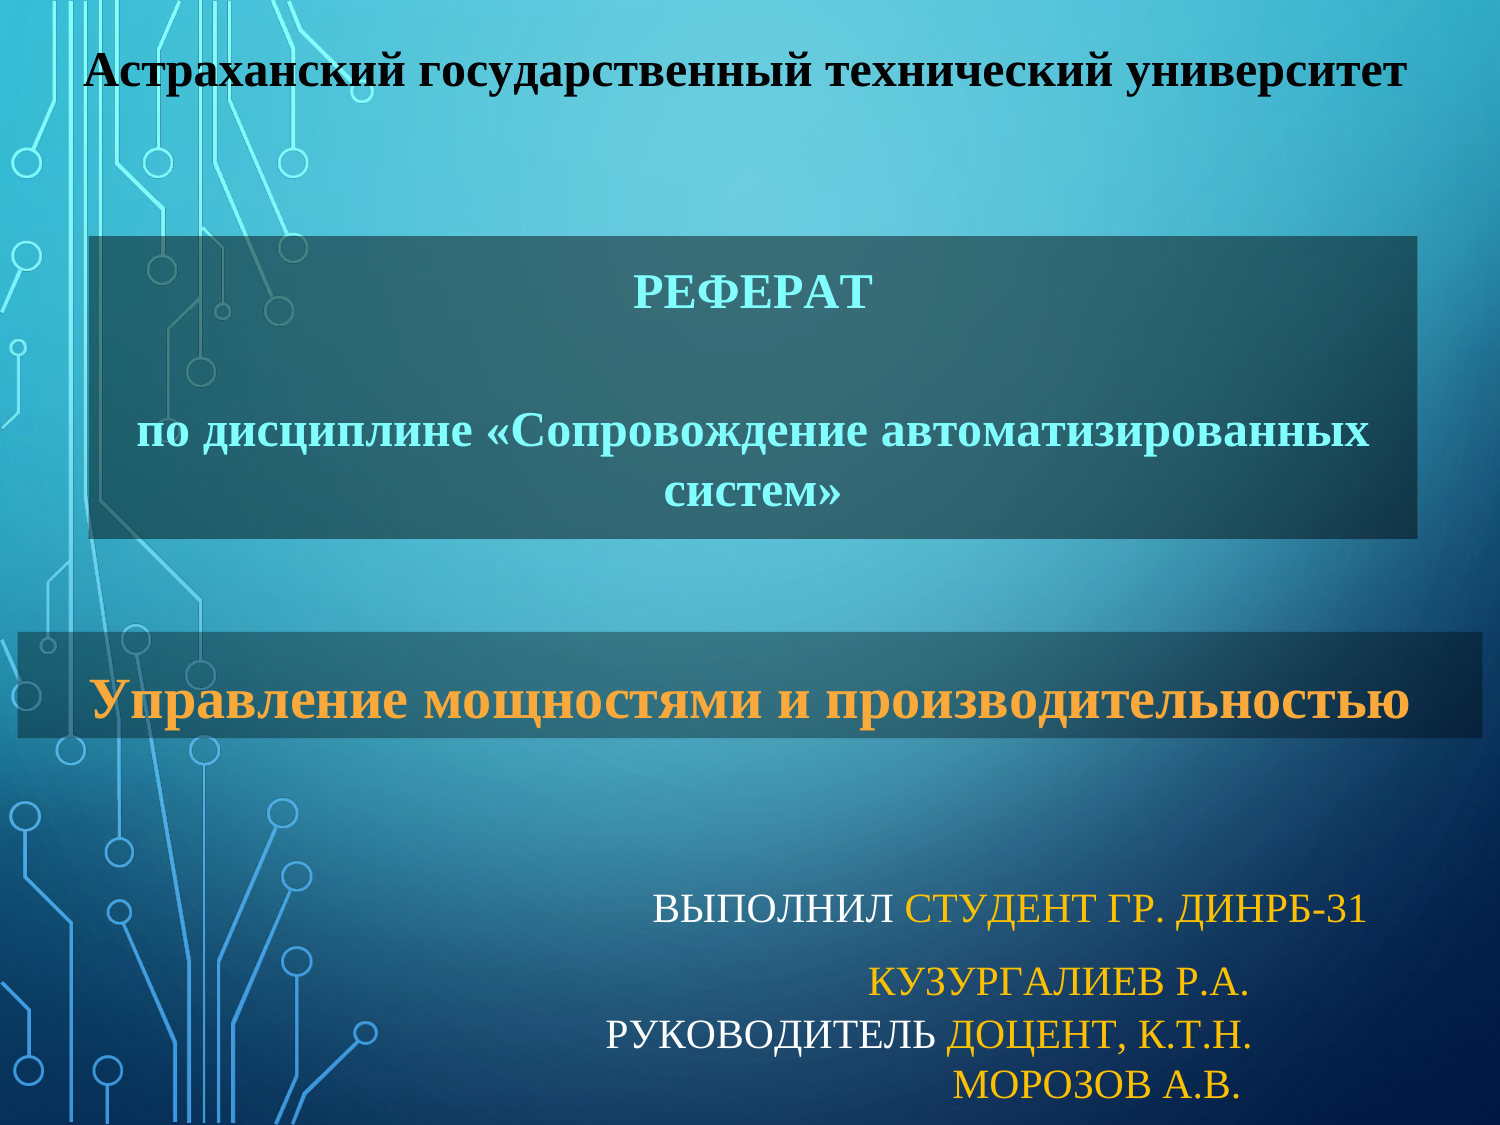

Астраханский государственный технический университет
РЕФЕРАТ
по дисциплине «Сопровождение автоматизированных систем»
Управление мощностями и производительностью
ВЫПОЛНИЛ СТУДЕНТ ГР. ДИНРБ-31
КУЗУРГАЛИЕВ Р.А.
РУКОВОДИТЕЛЬ ДОЦЕНТ, К.Т.Н. 		МОРОЗОВ А.В.